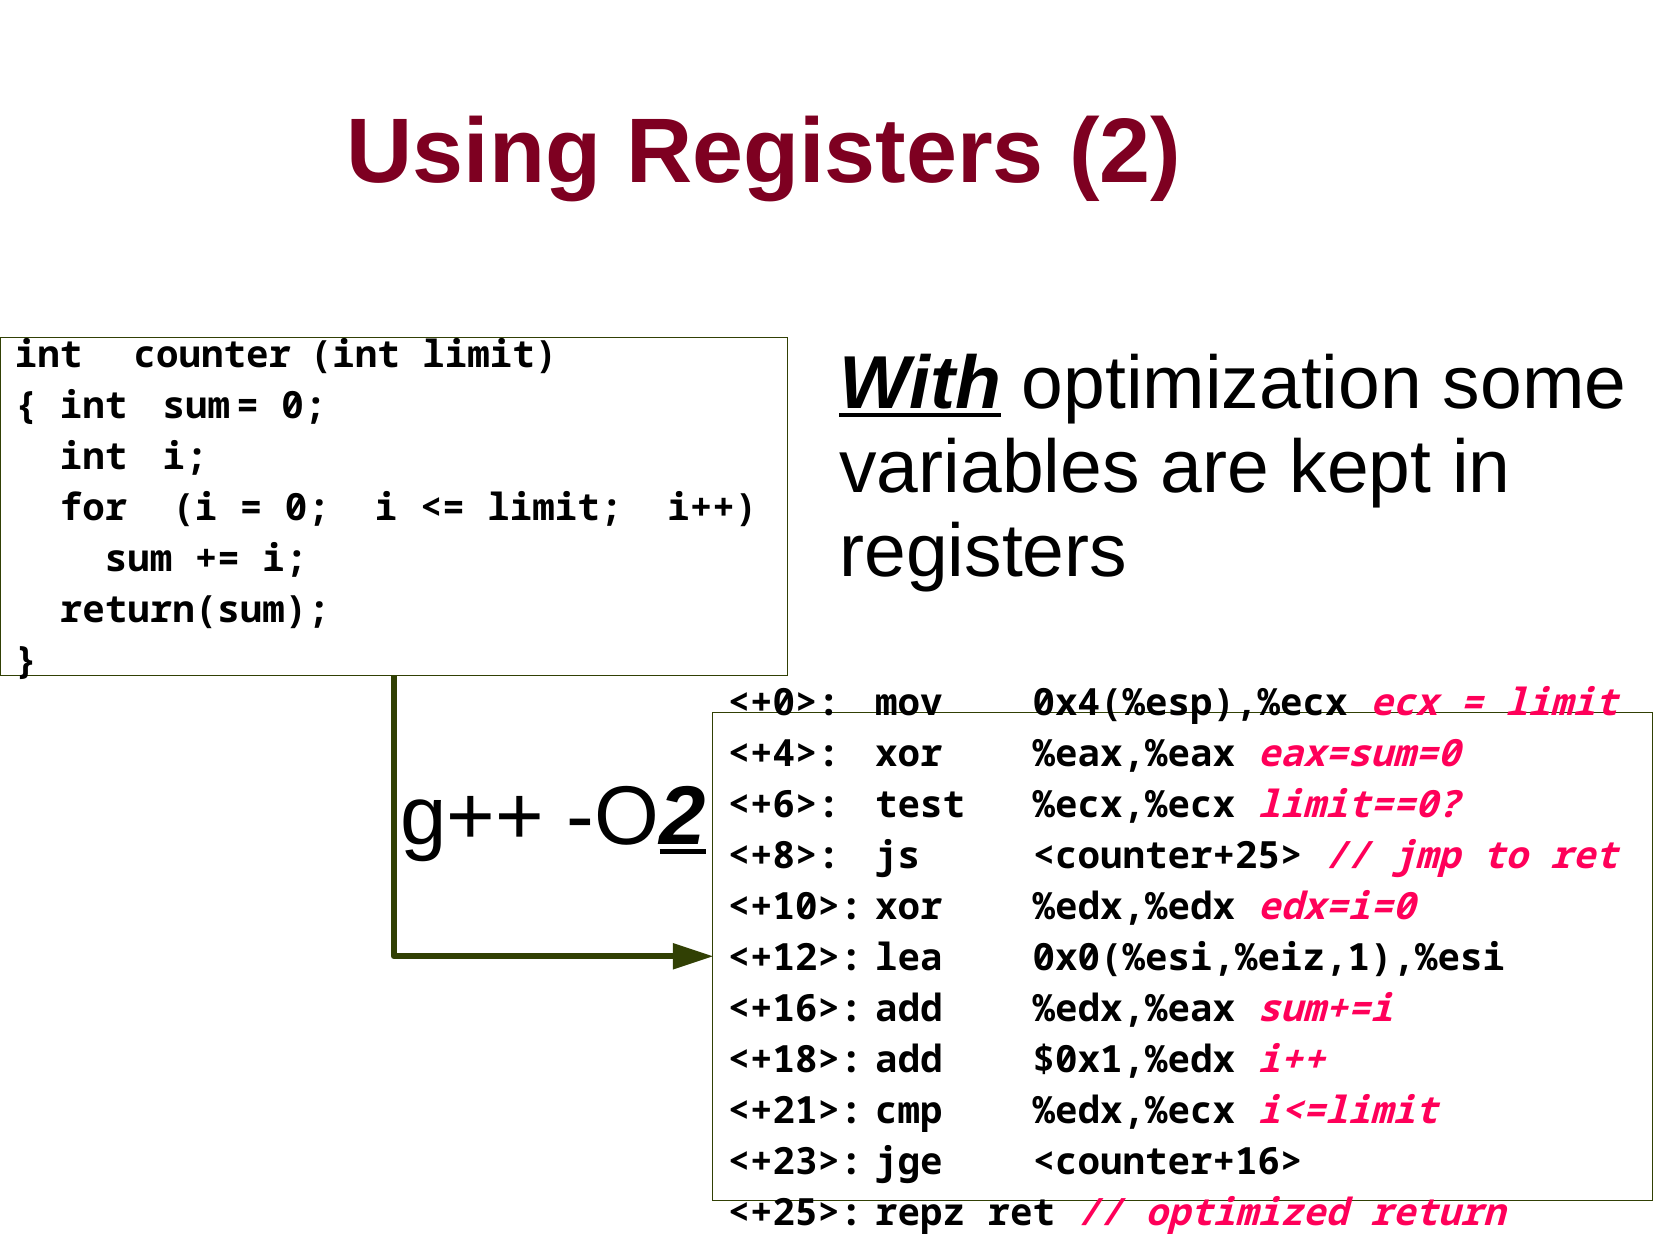

# Using Registers (2)
With optimization some
variables are kept in
registers
int	 counter	(int limit)
{ int	sum	= 0;
 int	i;
 for (i = 0; i <= limit; i++)
 sum += i;
 return(sum);
}
<+0>:	mov 0x4(%esp),%ecx ecx = limit
<+4>:	xor %eax,%eax eax=sum=0
<+6>:	test %ecx,%ecx limit==0?
<+8>:	js <counter+25> // jmp to ret
<+10>:	xor %edx,%edx edx=i=0
<+12>:	lea 0x0(%esi,%eiz,1),%esi
<+16>:	add %edx,%eax sum+=i
<+18>:	add $0x1,%edx i++
<+21>:	cmp %edx,%ecx i<=limit
<+23>:	jge <counter+16>
<+25>:	repz ret // optimized return